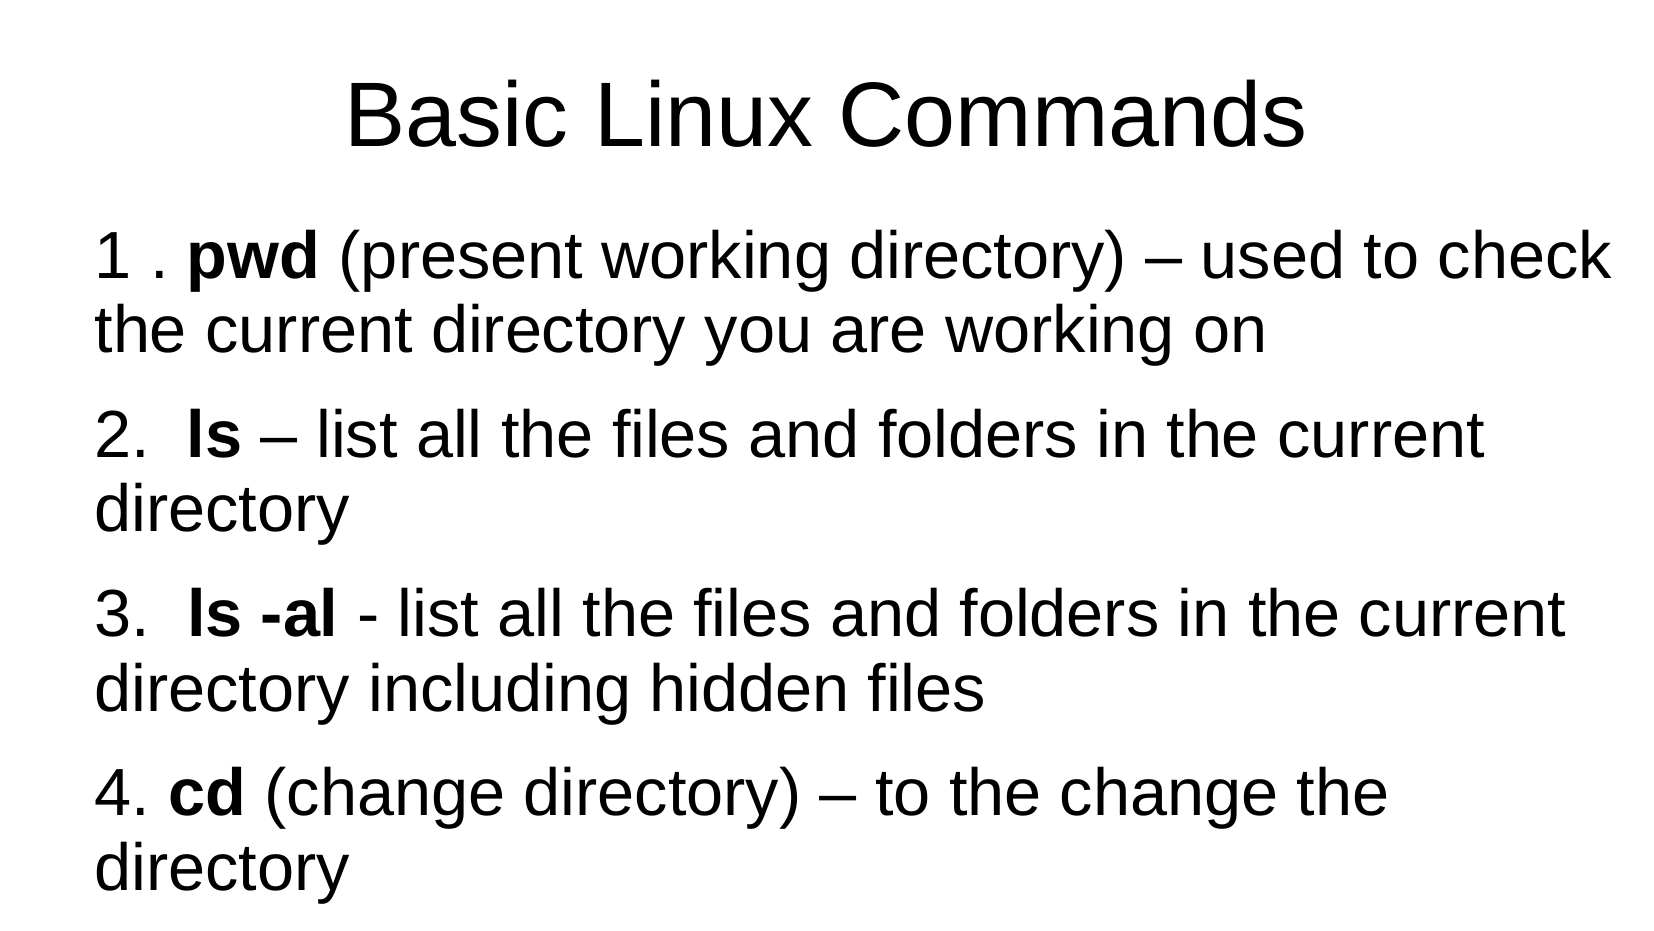

# Basic Linux Commands
1 . pwd (present working directory) – used to check the current directory you are working on
2. ls – list all the files and folders in the current directory
3. ls -al - list all the files and folders in the current directory including hidden files
4. cd (change directory) – to the change the directory